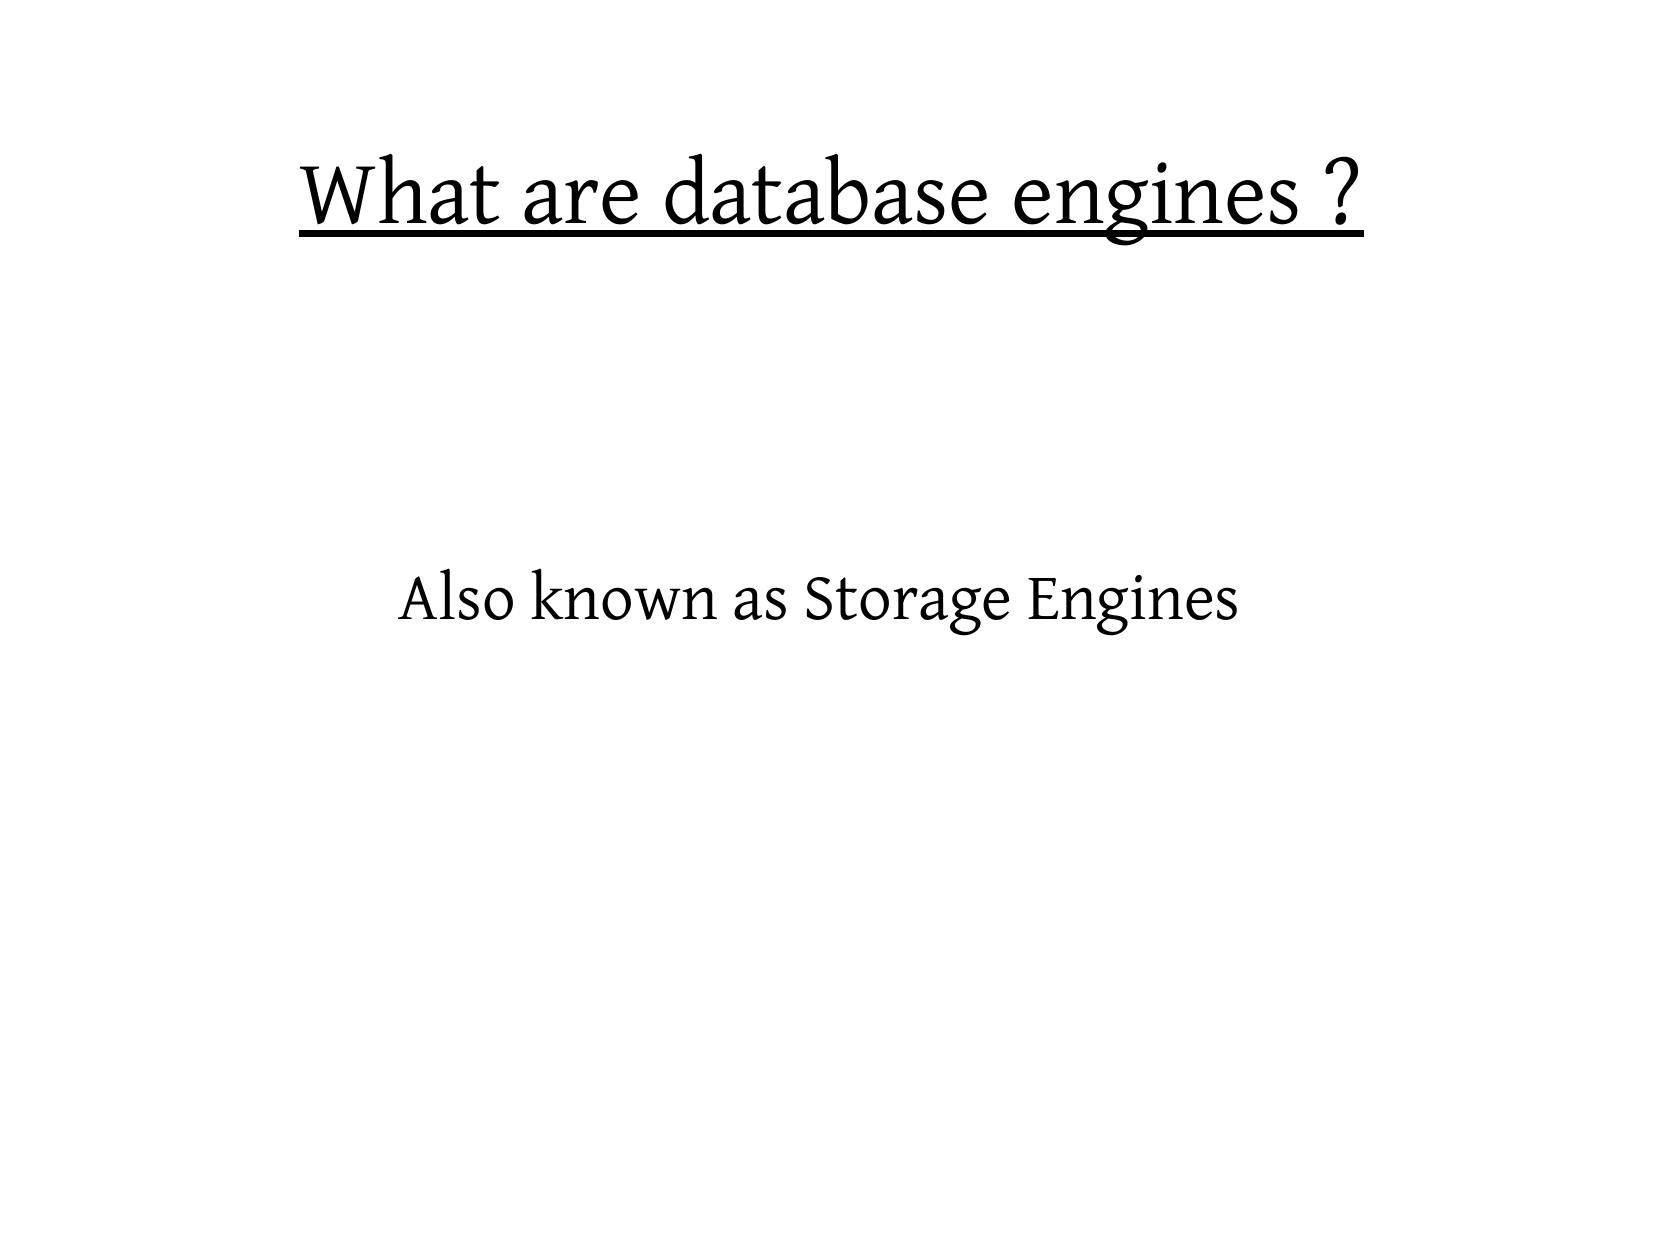

# What are database engines ?
Also known as Storage Engines